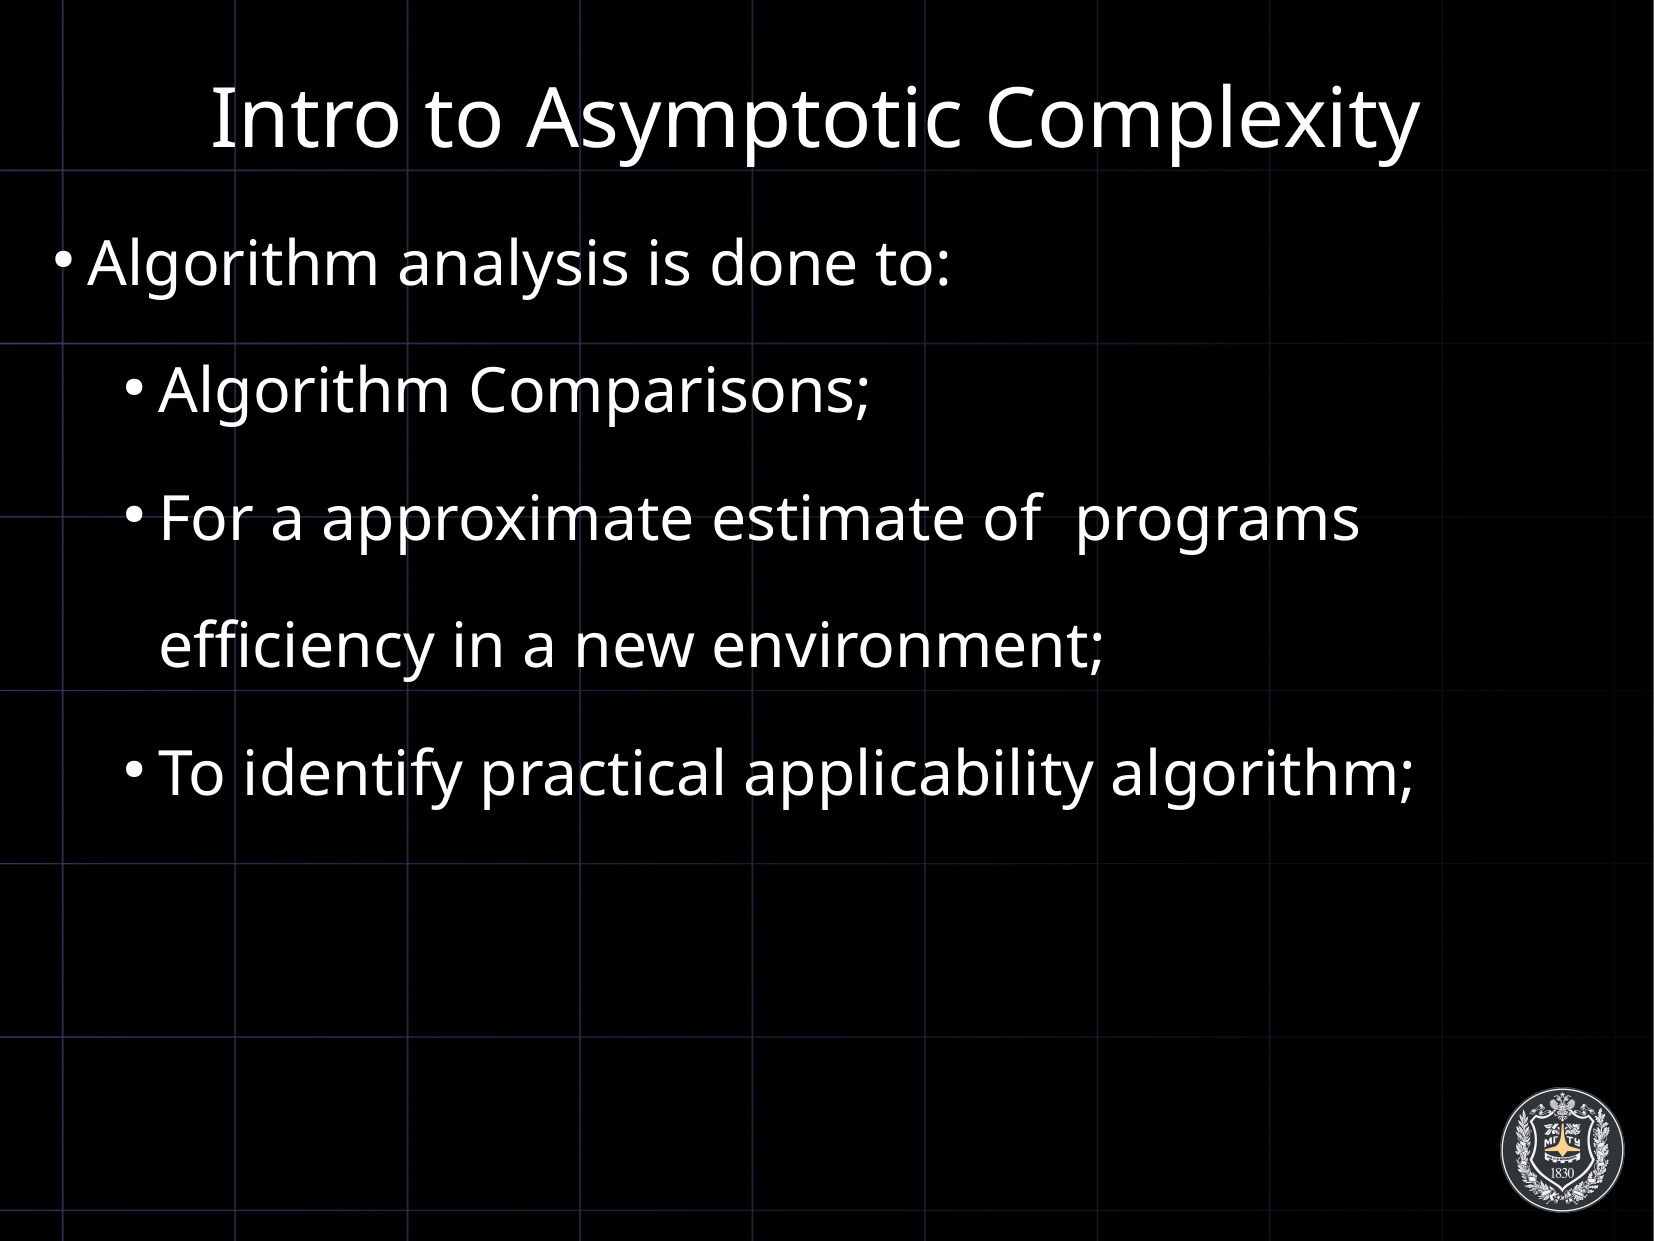

# Intro to Asymptotic Complexity
Algorithm analysis is done to:
Algorithm Comparisons;
For a approximate estimate of programs efficiency in a new environment;
To identify practical applicability algorithm;